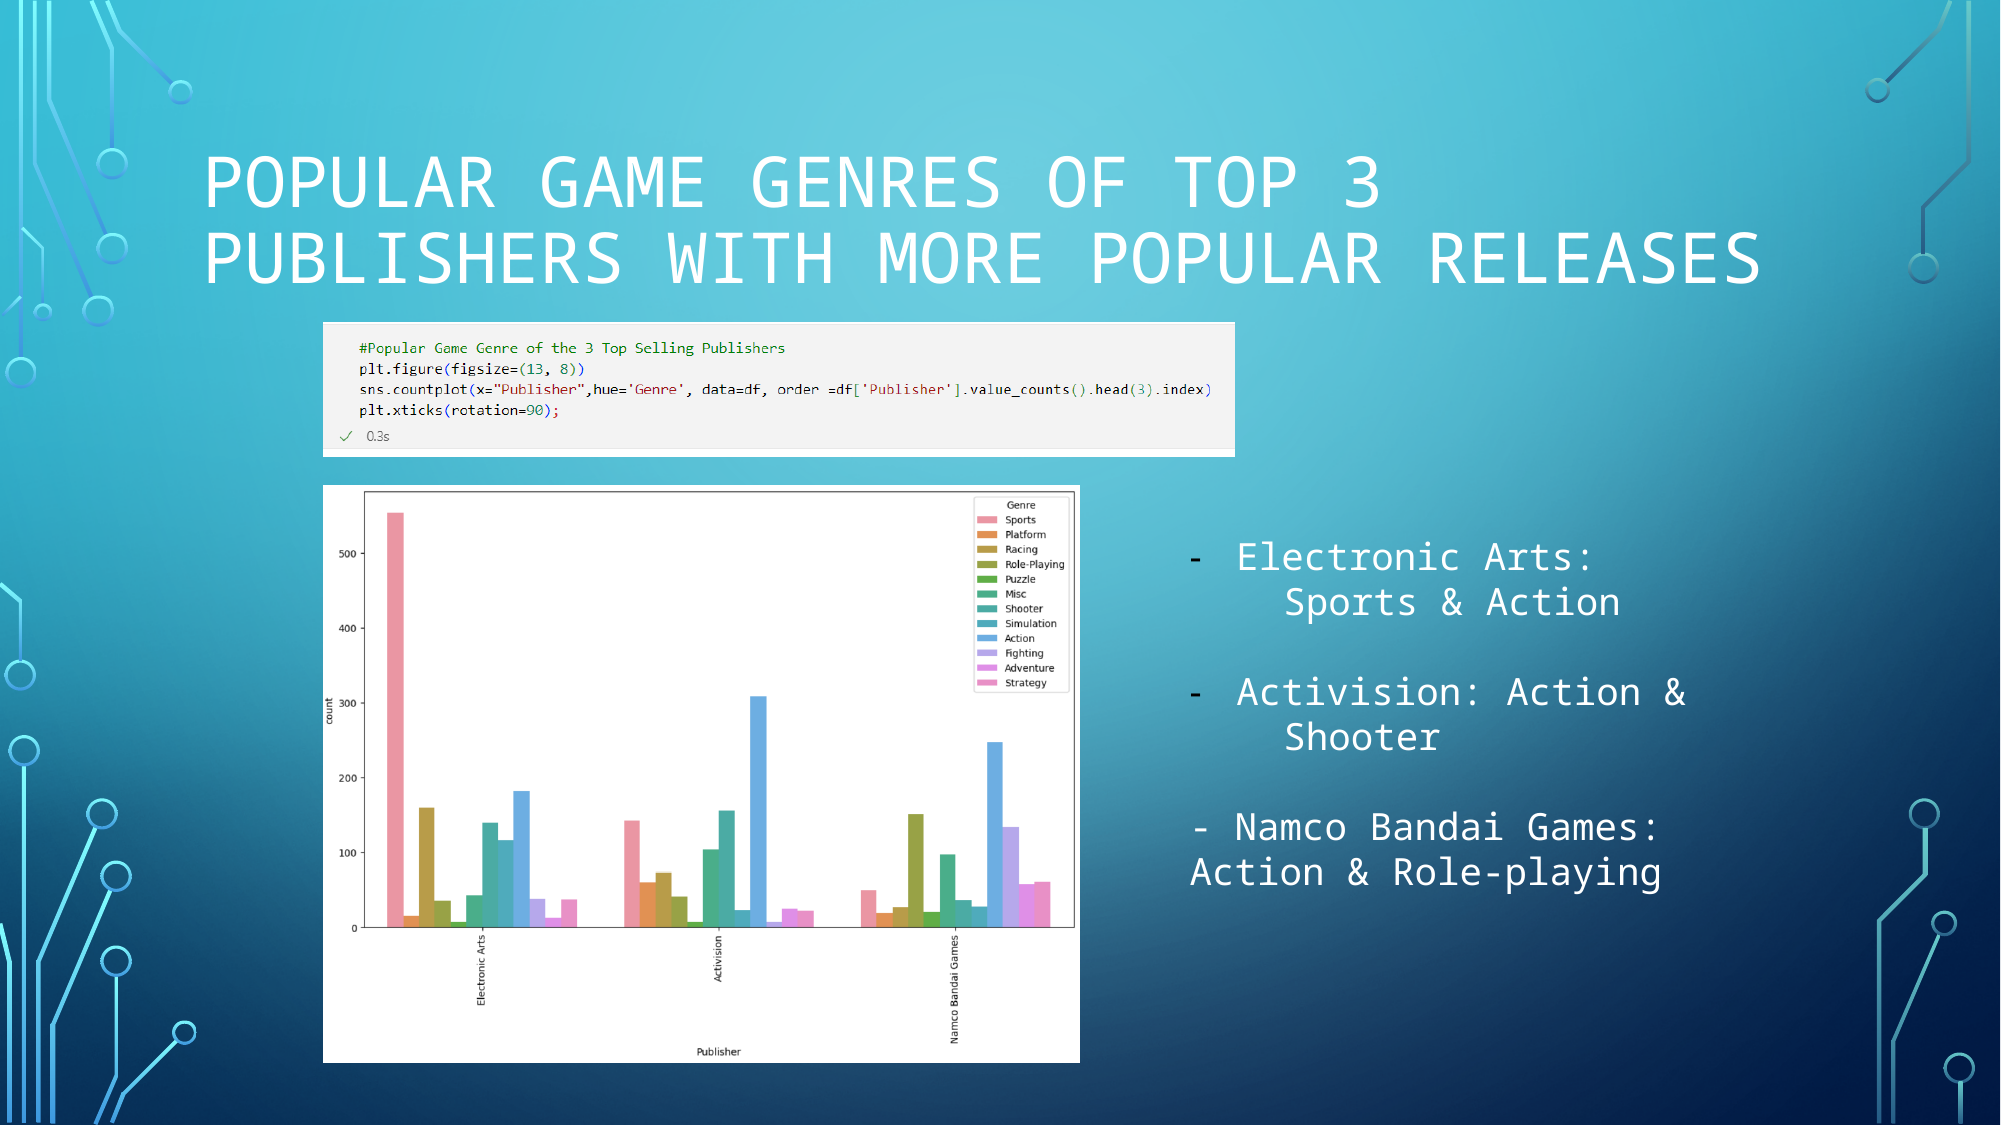

# Popular game genres of top 3 publishers with more popular releases
Electronic Arts: Sports & Action
Activision: Action & Shooter
- Namco Bandai Games: Action & Role-playing